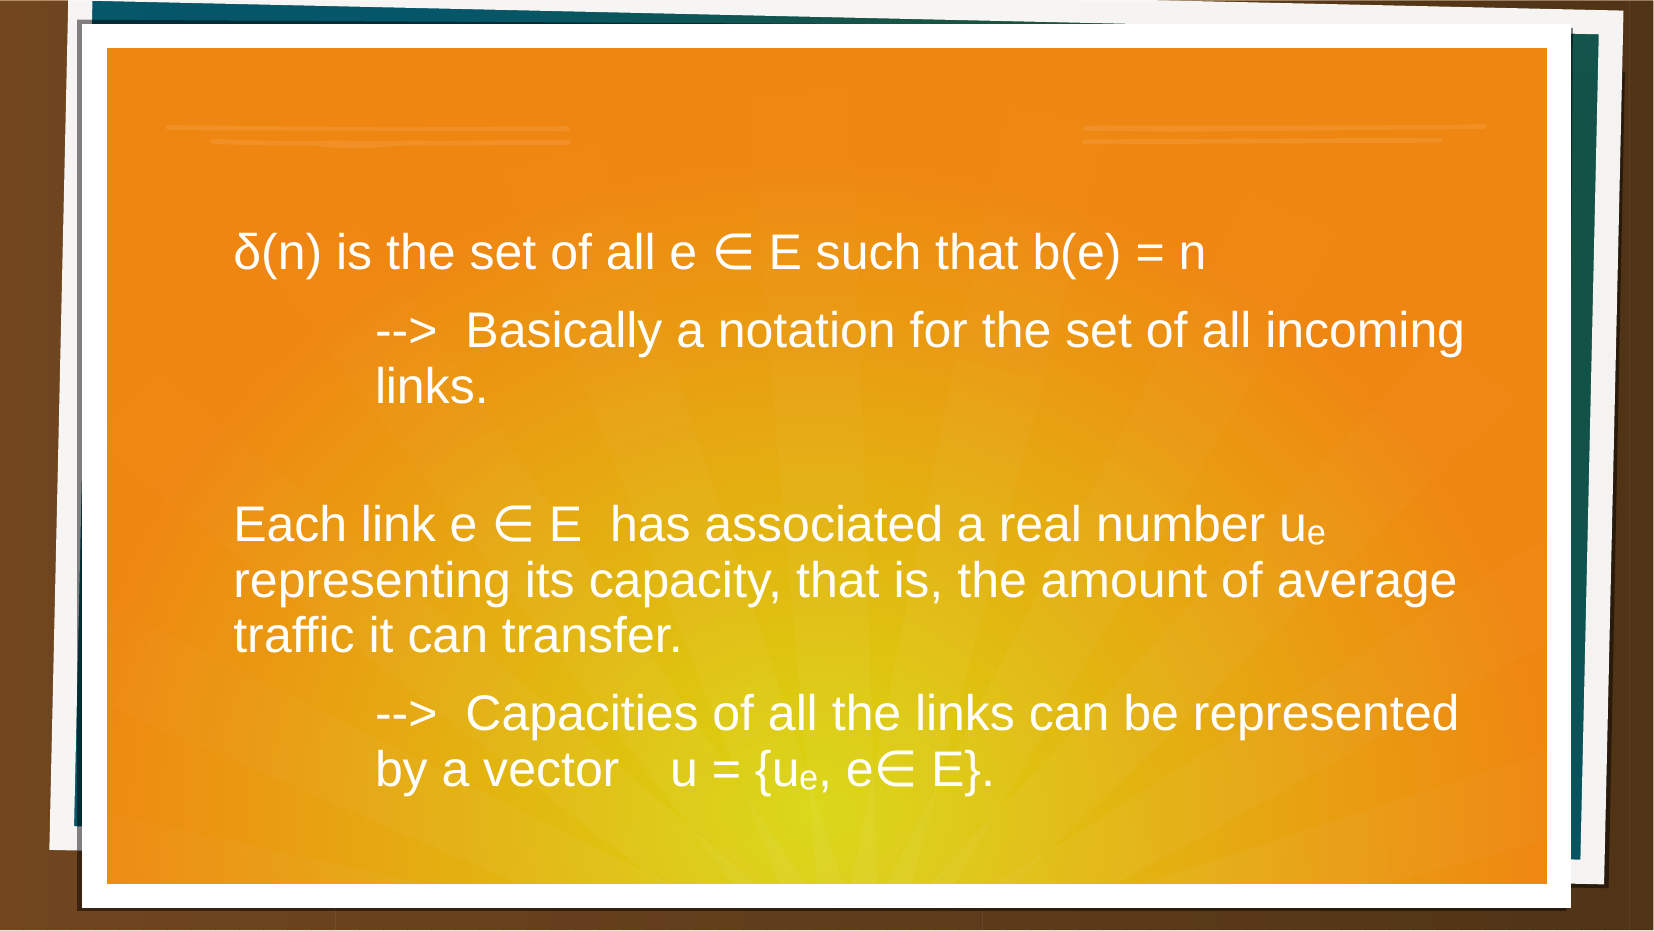

# δ(n) is the set of all e ∈ E such that b(e) = n
--> Basically a notation for the set of all incoming links.
Each link e ∈ E has associated a real number uₑ representing its capacity, that is, the amount of average traffic it can transfer.
--> Capacities of all the links can be represented by a vector	u = {uₑ, e∈ E}.